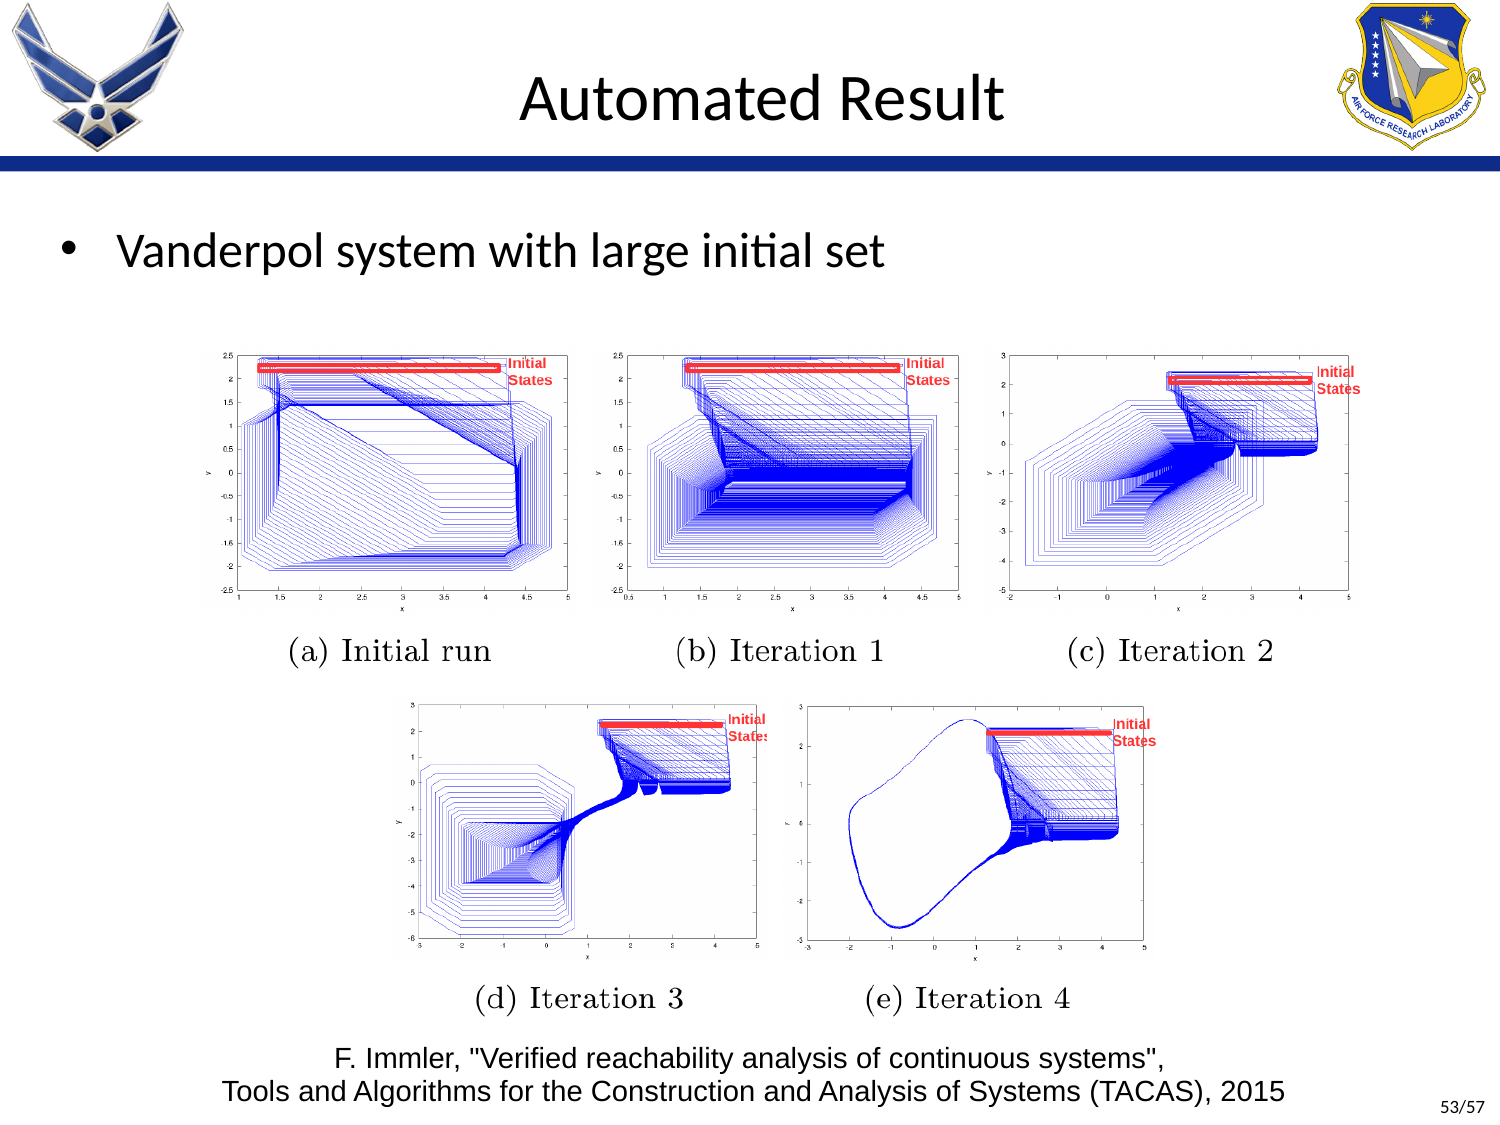

# Automated Result
Vanderpol system with large initial set
F. Immler, "Verified reachability analysis of continuous systems",
Tools and Algorithms for the Construction and Analysis of Systems (TACAS), 2015